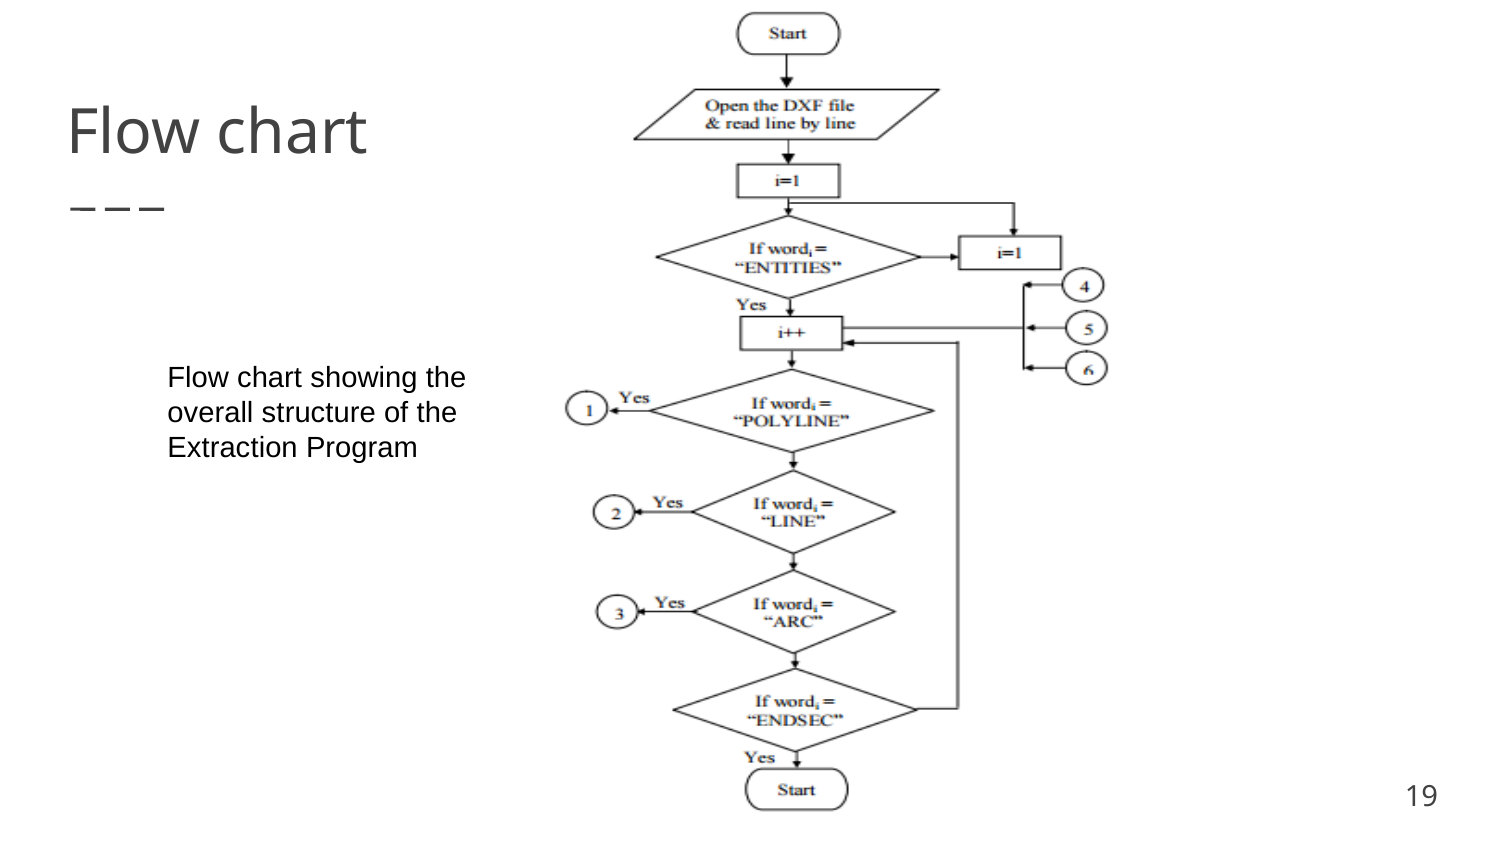

# Flow chart
Flow chart showing the overall structure of the Extraction Program